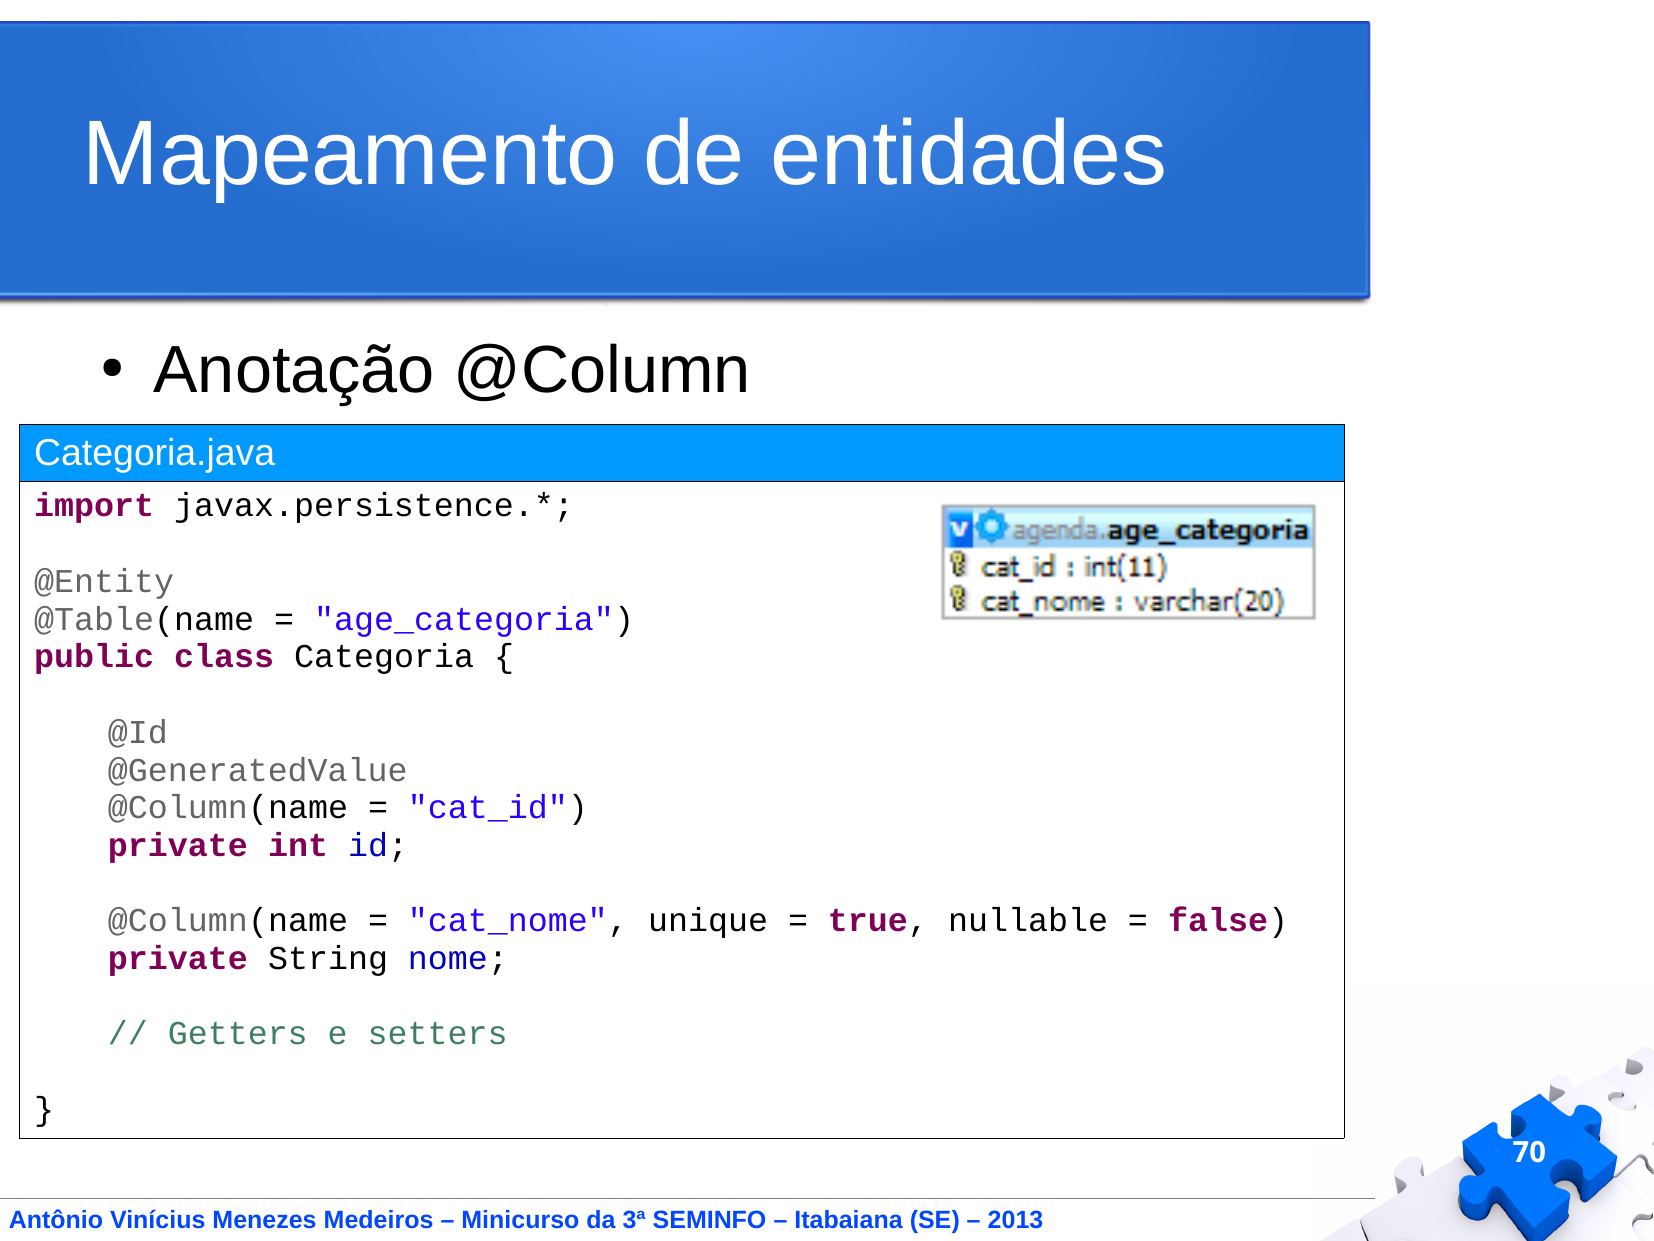

# Mapeamento de entidades
Anotação @Column
| Categoria.java |
| --- |
| import javax.persistence.\*; @Entity @Table(name = "age\_categoria") public class Categoria { @Id @GeneratedValue @Column(name = "cat\_id") private int id; @Column(name = "cat\_nome", unique = true, nullable = false) private String nome; // Getters e setters } |
70